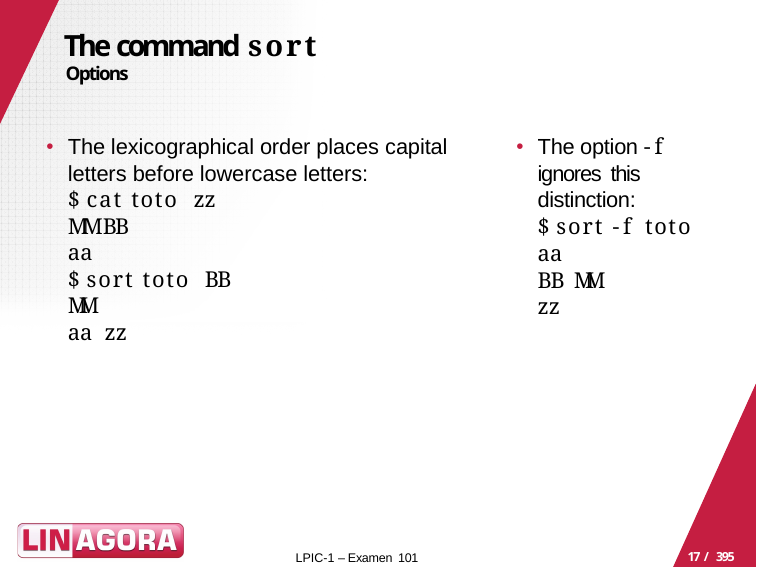

The command sort
Options
The lexicographical order places capital letters before lowercase letters:
$ cat toto zz
MM BB
aa
$ sort toto BB
MM
aa zz
The option -f ignores this distinction:
$ sort -f toto aa
BB MM
zz
LPIC-1 – Examen 101